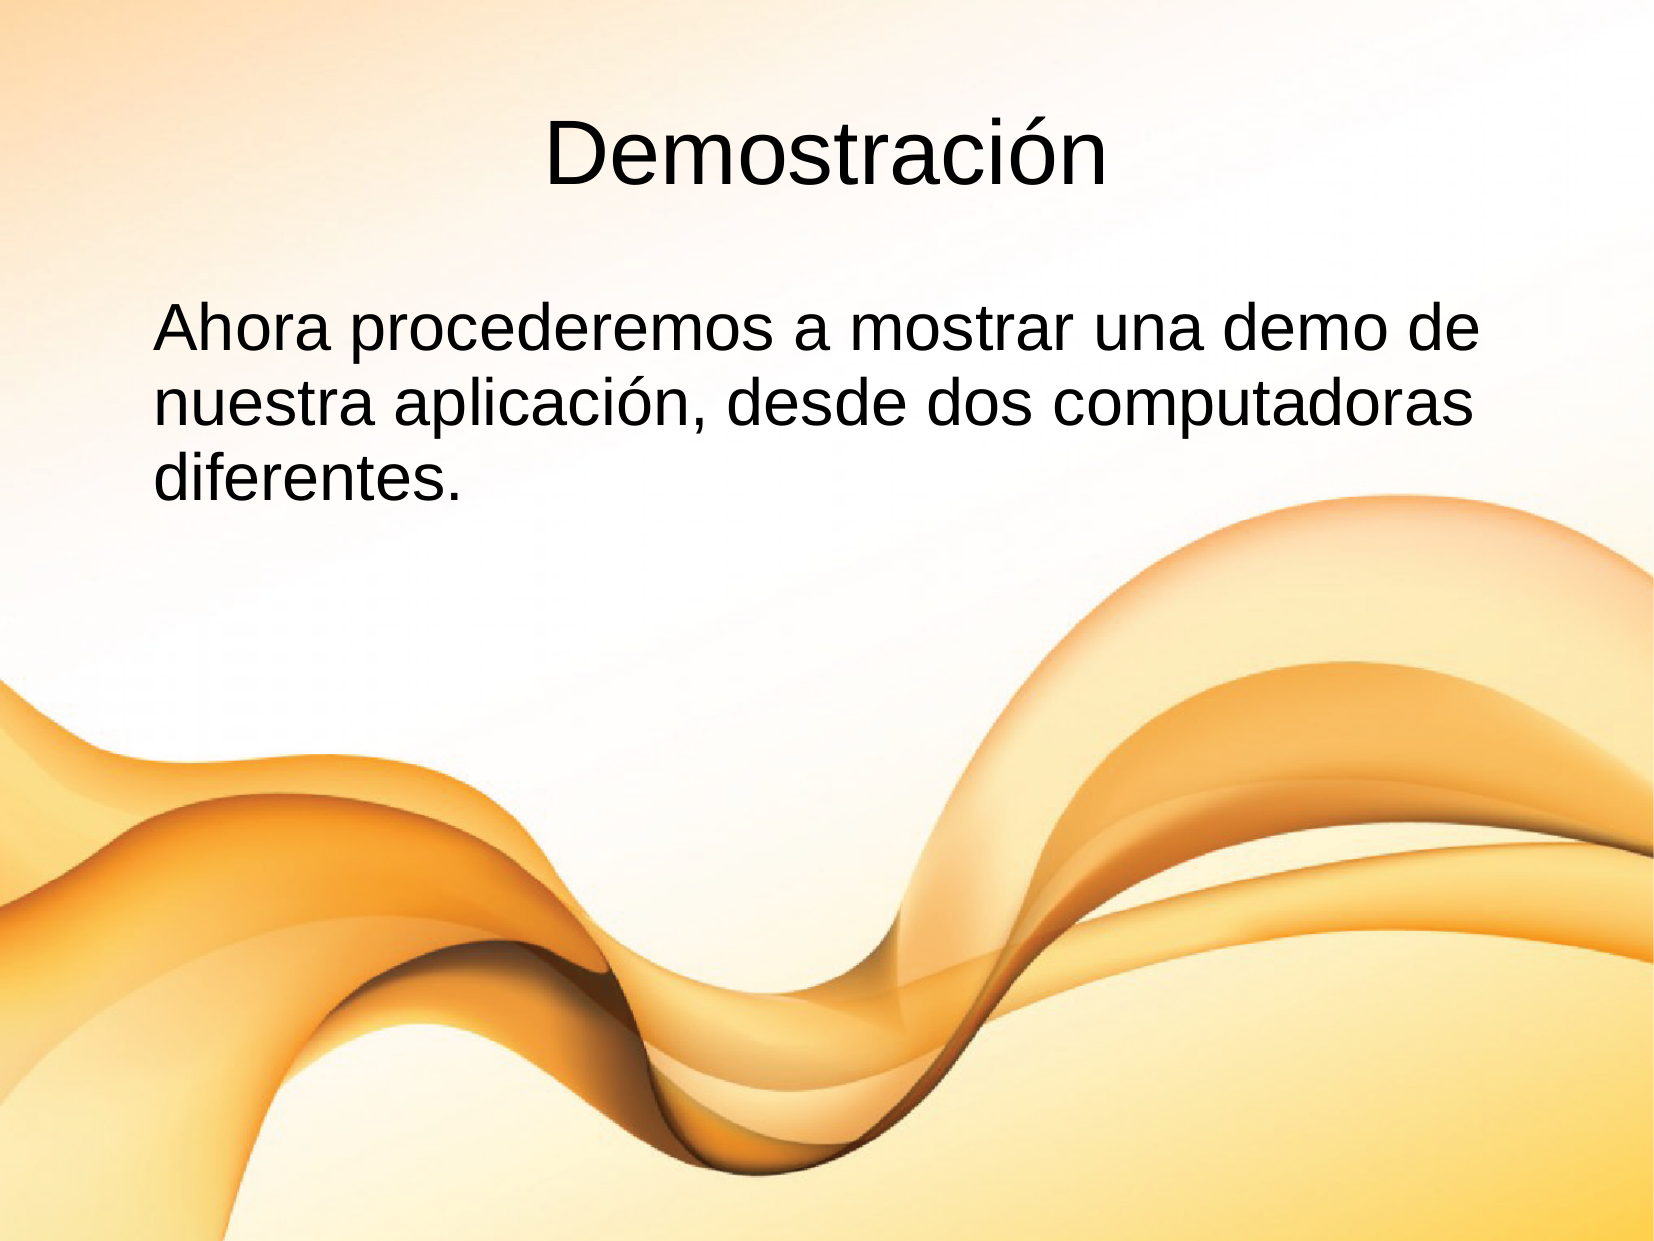

# Demostración
Ahora procederemos a mostrar una demo de nuestra aplicación, desde dos computadoras diferentes.